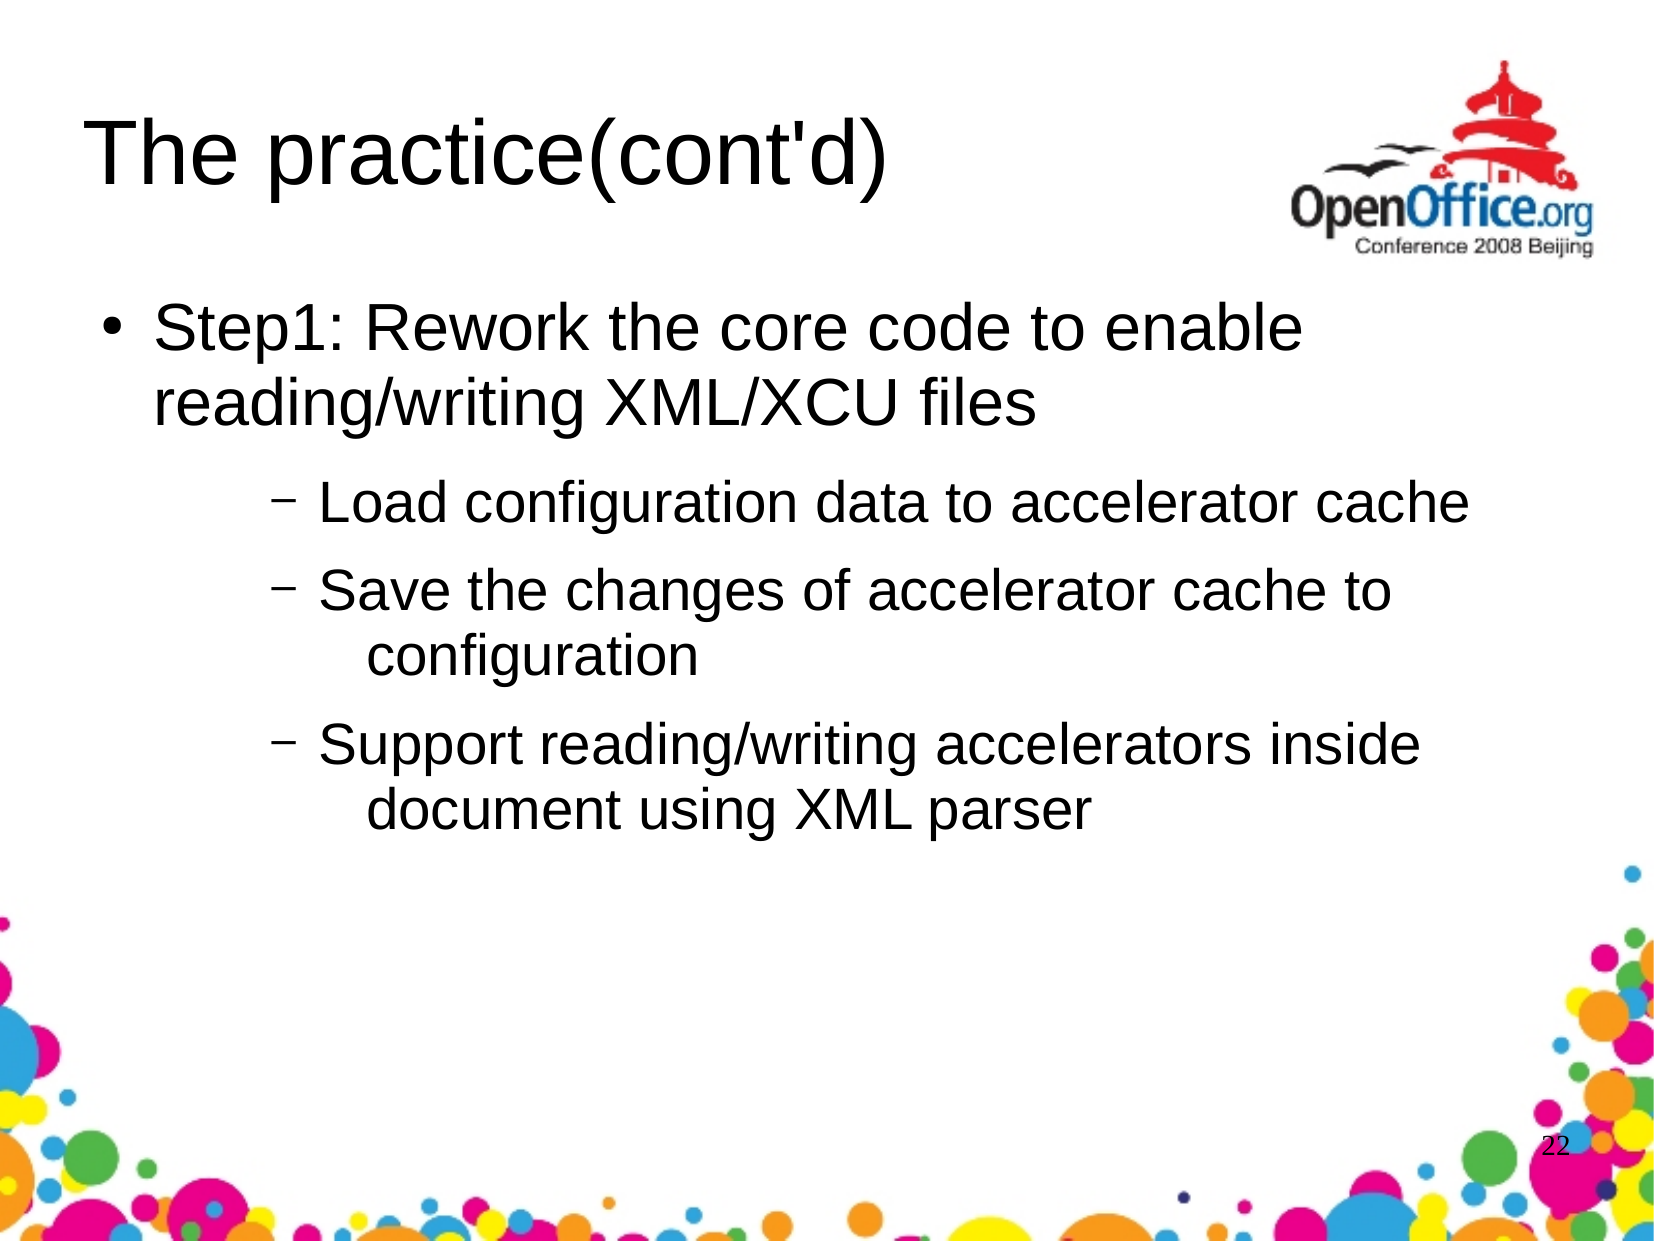

# The practice(cont'd)
Step1: Rework the core code to enable reading/writing XML/XCU files
Load configuration data to accelerator cache
Save the changes of accelerator cache to configuration
Support reading/writing accelerators inside document using XML parser
22